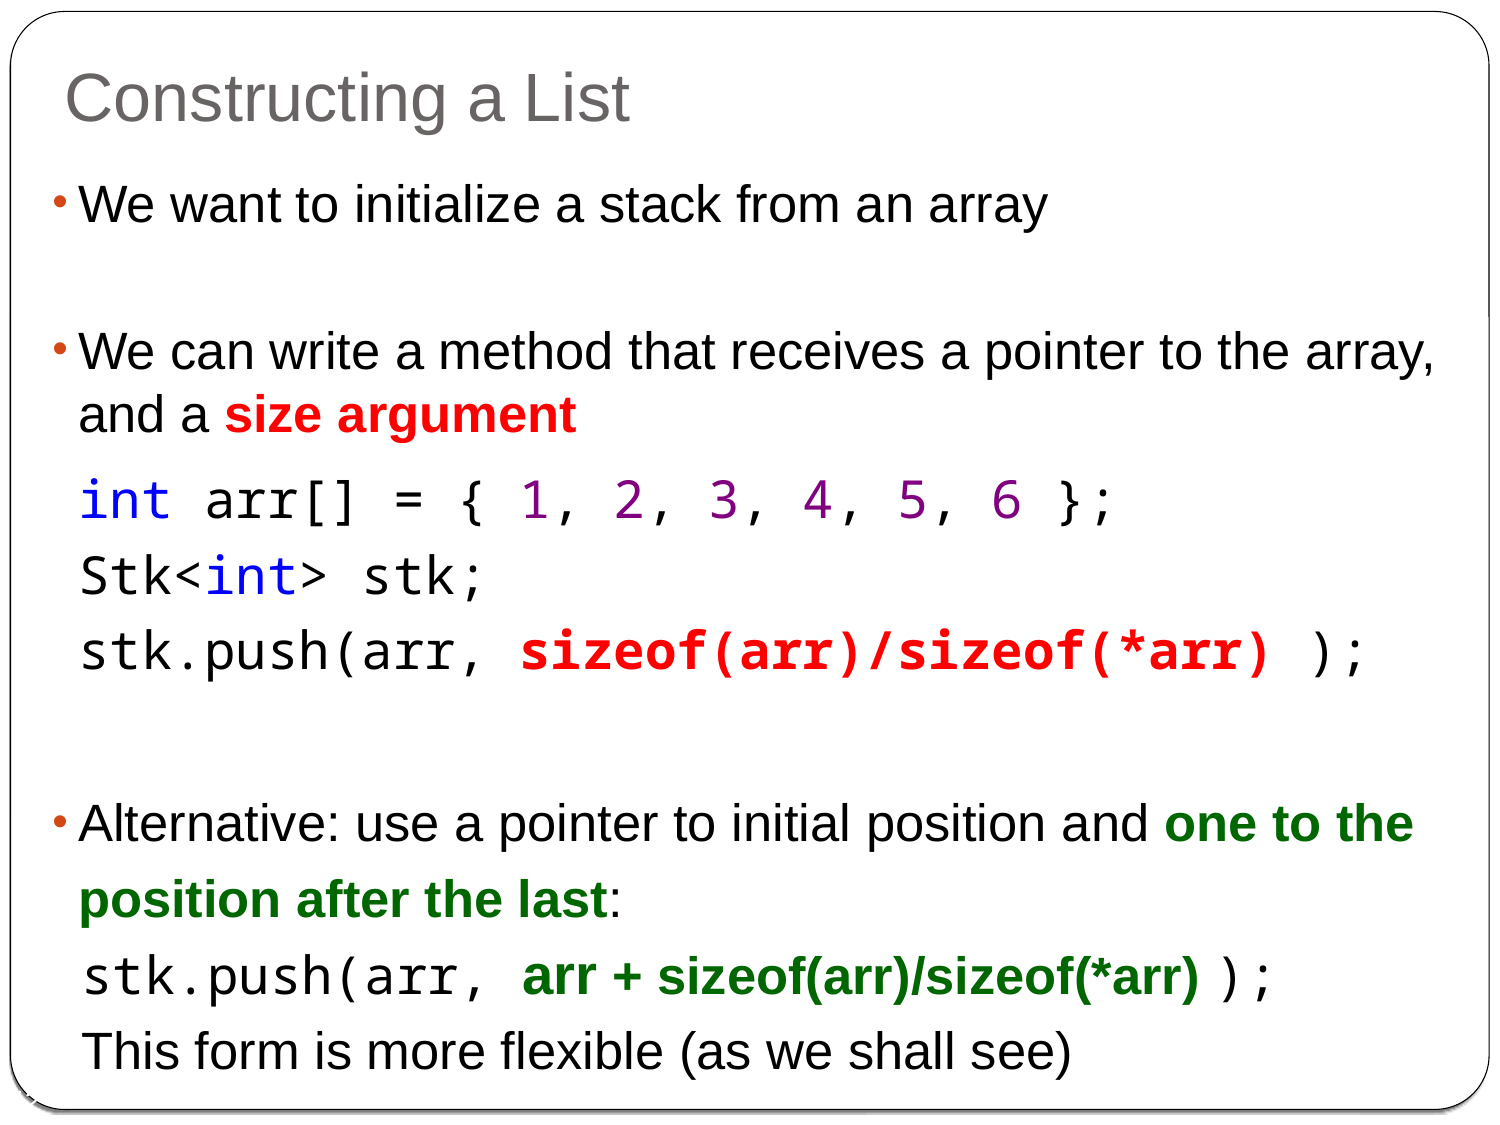

# Constructing a List
We want to initialize a stack from an array
We can write a method that receives a pointer to the array, and a size argument
	int arr[] = { 1, 2, 3, 4, 5, 6 };
Stk<int> stk;
stk.push(arr, sizeof(arr)/sizeof(*arr) );
Alternative: use a pointer to initial position and one to the position after the last:
 stk.push(arr, arr + sizeof(arr)/sizeof(*arr) );
 This form is more flexible (as we shall see)